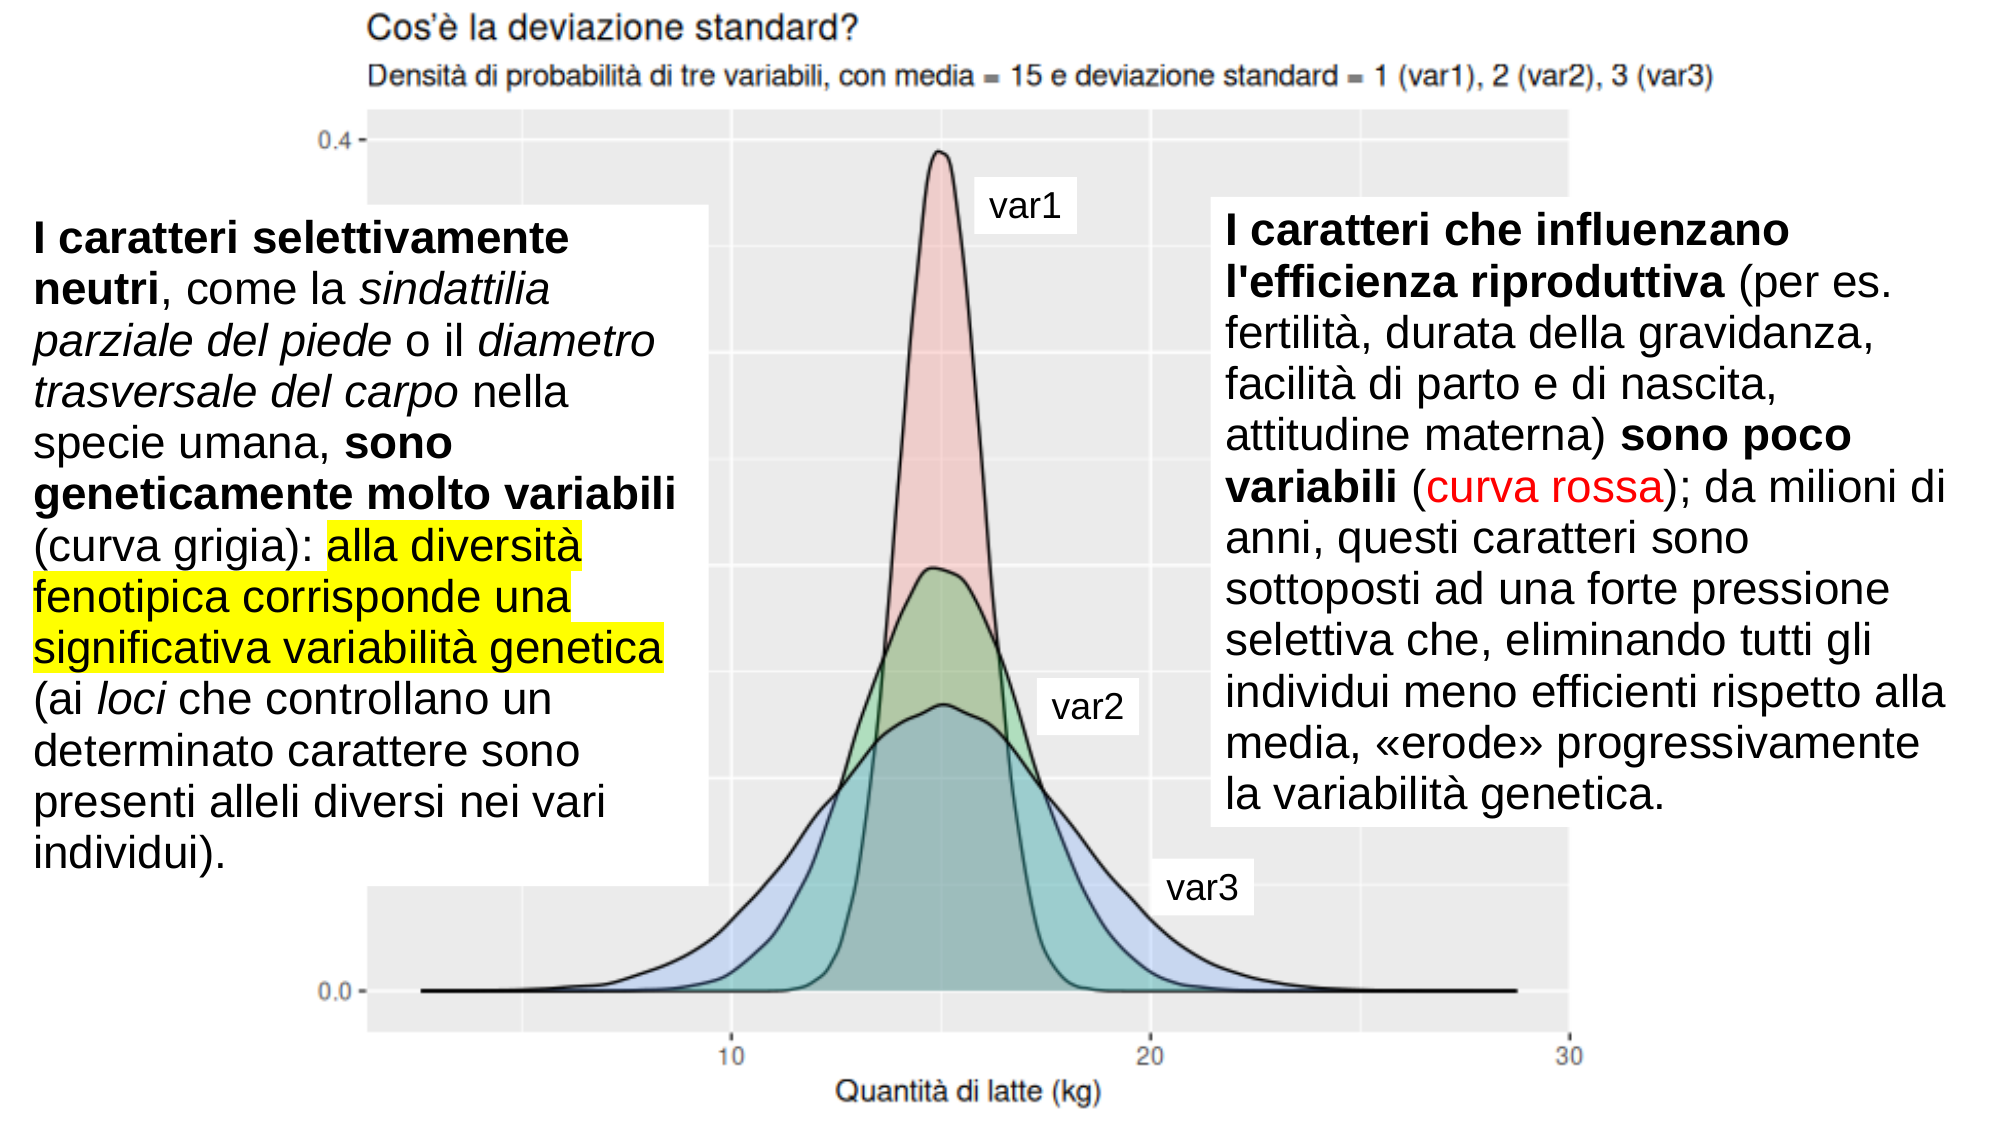

var1
I caratteri che influenzano l'efficienza riproduttiva (per es. fertilità, durata della gravidanza, facilità di parto e di nascita, attitudine materna) sono poco variabili (curva rossa); da milioni di anni, questi caratteri sono sottoposti ad una forte pressione selettiva che, eliminando tutti gli individui meno efficienti rispetto alla media, «erode» progressivamente la variabilità genetica.
I caratteri selettivamente neutri, come la sindattilia parziale del piede o il diametro trasversale del carpo nella specie umana, sono geneticamente molto variabili (curva grigia): alla diversità fenotipica corrisponde una significativa variabilità genetica (ai loci che controllano un determinato carattere sono presenti alleli diversi nei vari individui).
var2
var3